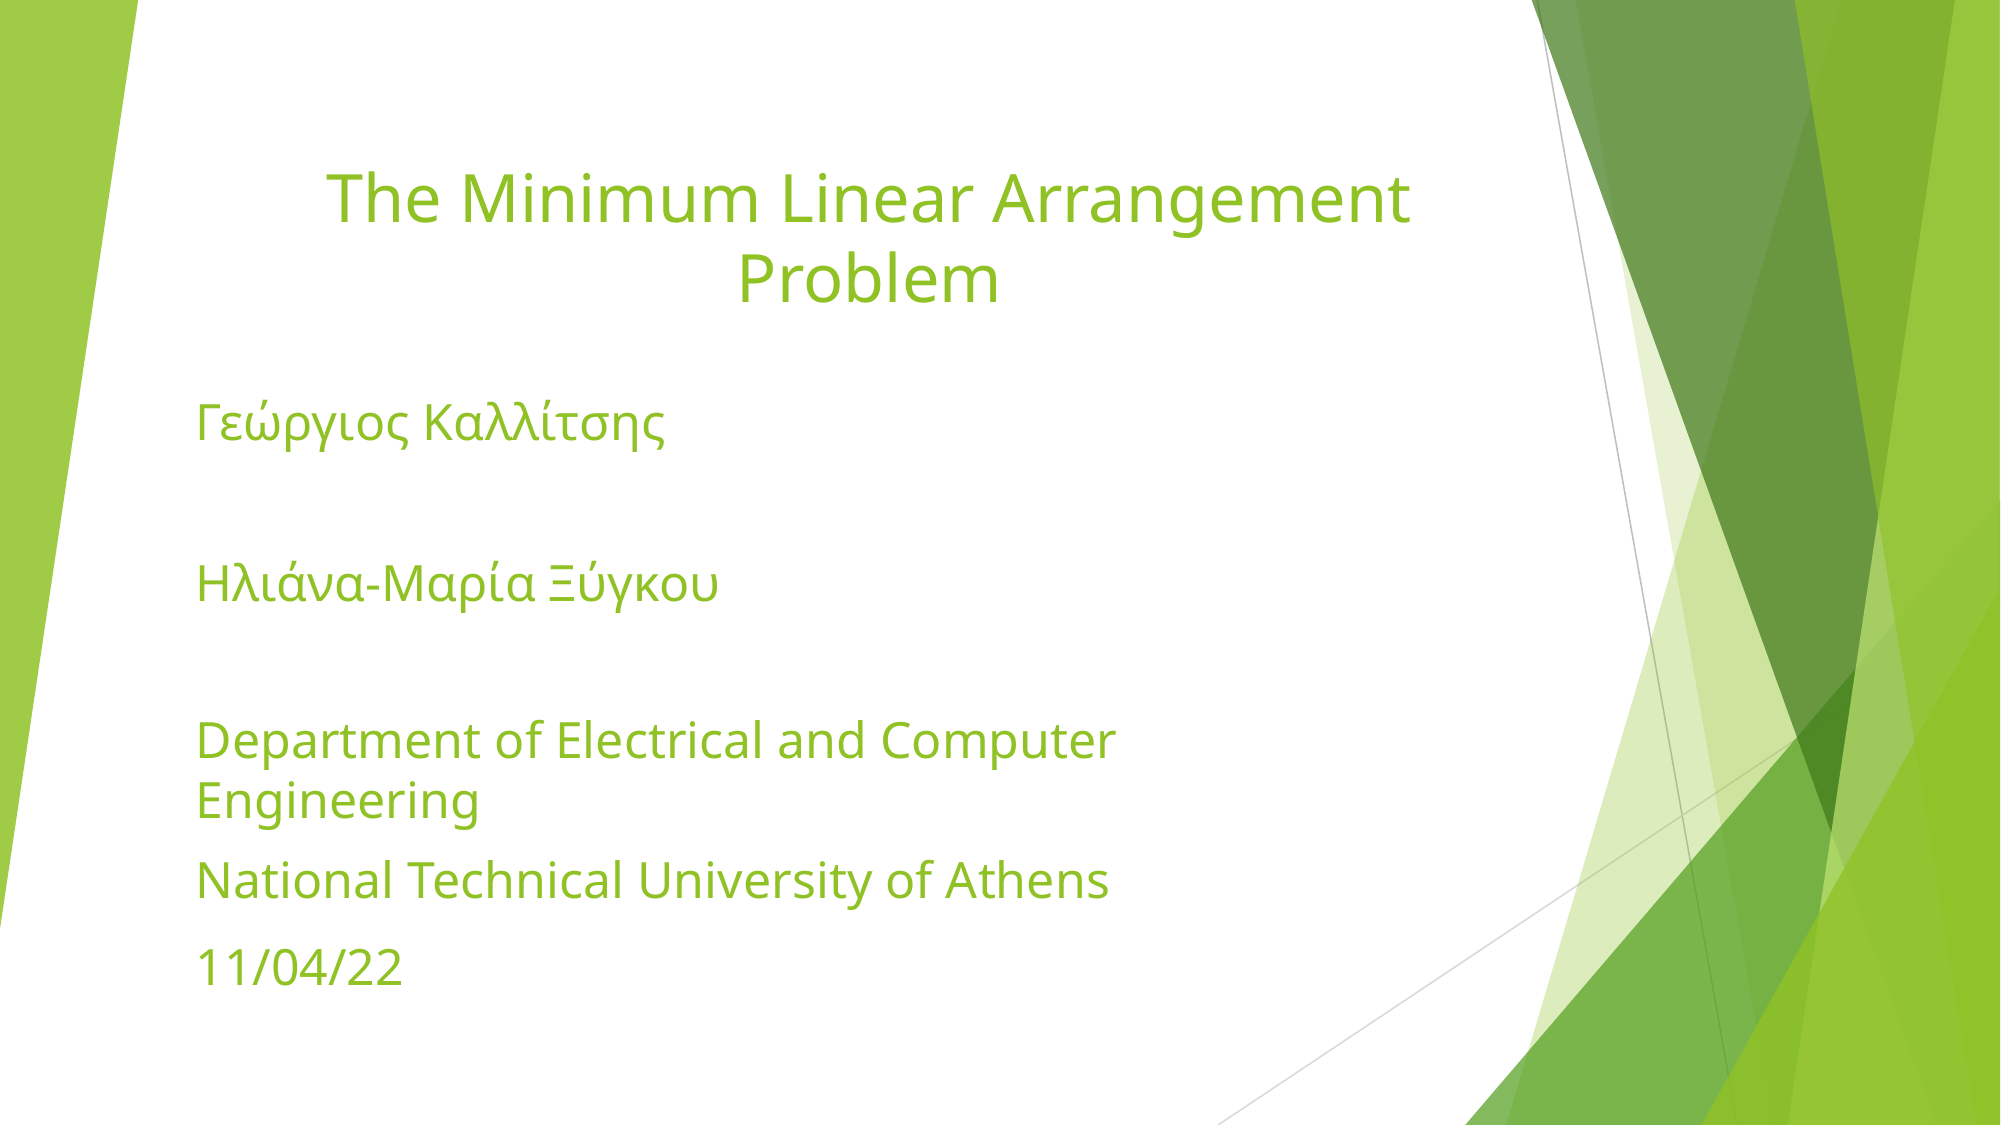

# The Minimum Linear Arrangement Problem
Γεώργιος Καλλίτσης
Ηλιάνα-Μαρία Ξύγκου
Department of Electrical and Computer Engineering
National Technical University of Athens
11/04/22